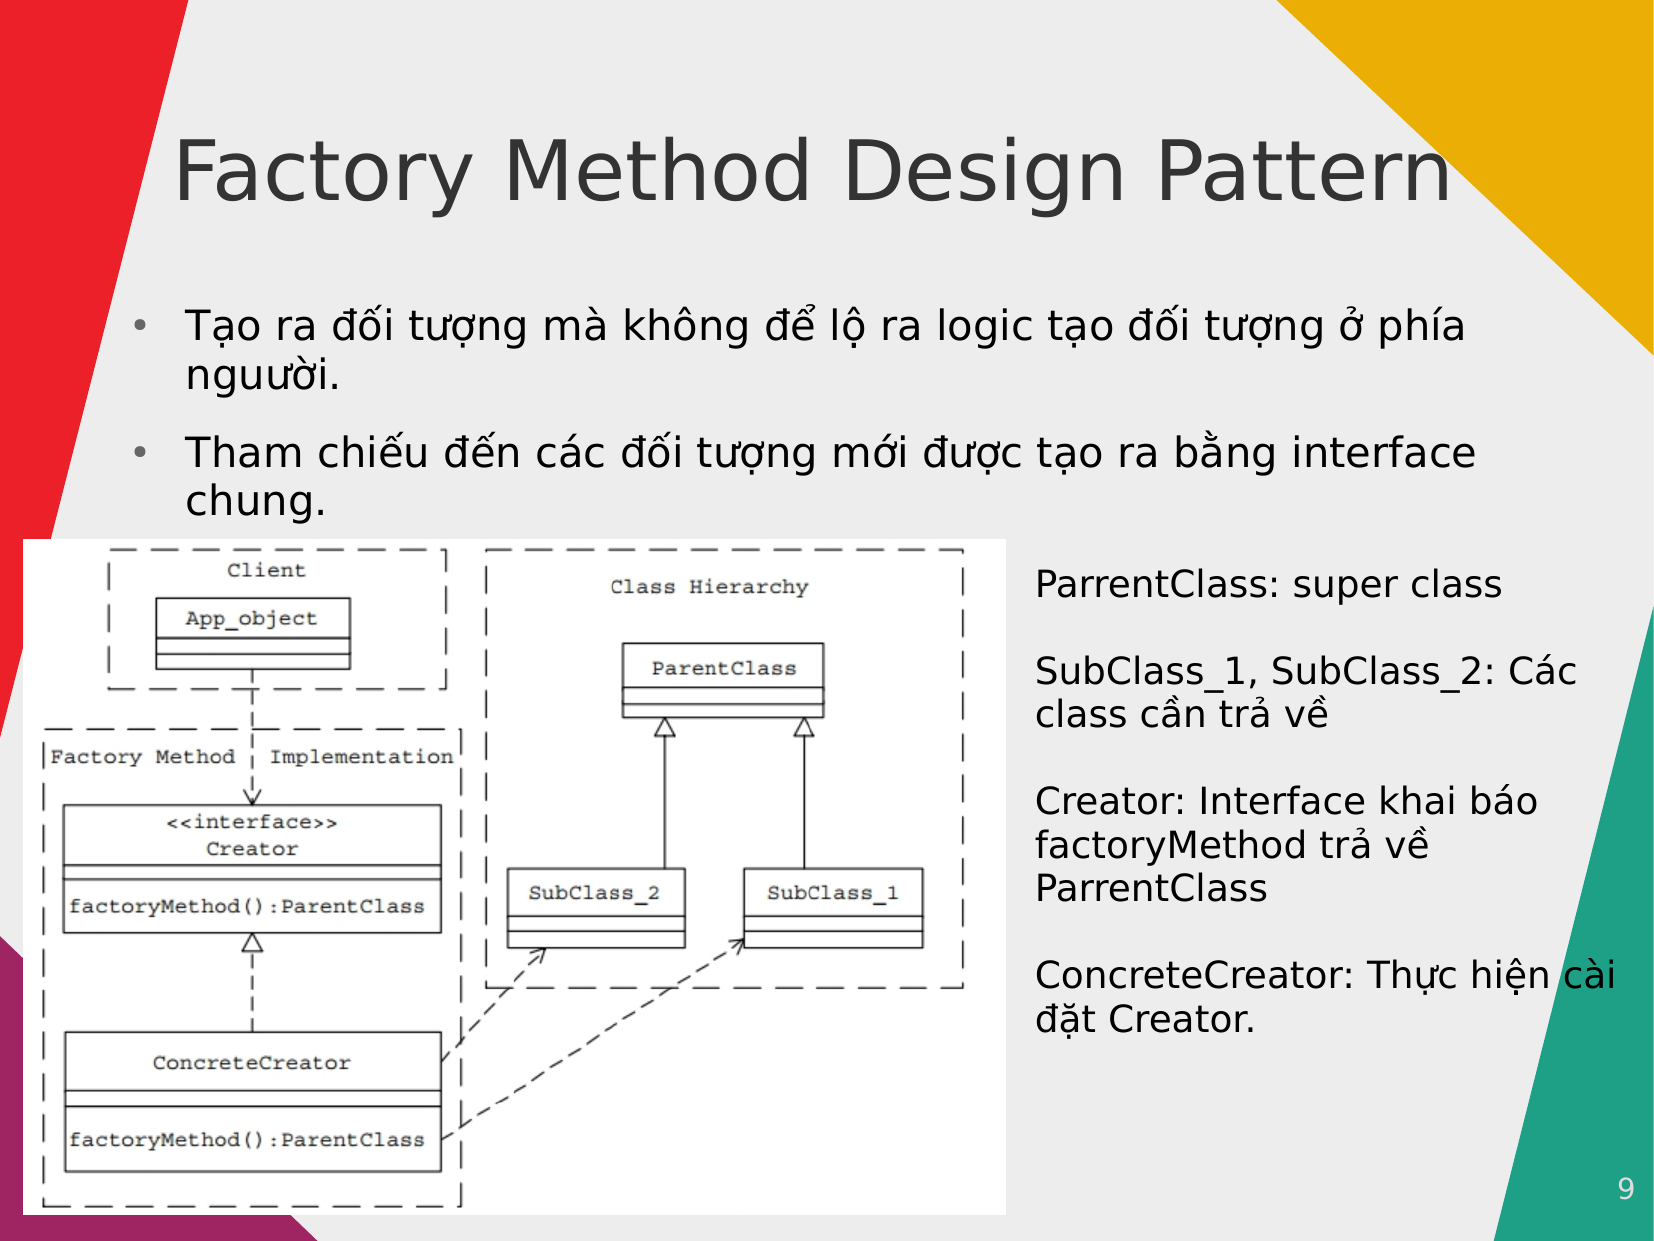

# Factory Method Design Pattern
Tạo ra đối tượng mà không để lộ ra logic tạo đối tượng ở phía nguười.
Tham chiếu đến các đối tượng mới được tạo ra bằng interface chung.
ParrentClass: super class
SubClass_1, SubClass_2: Các class cần trả về
Creator: Interface khai báo factoryMethod trả về ParrentClass
ConcreteCreator: Thực hiện cài đặt Creator.
9